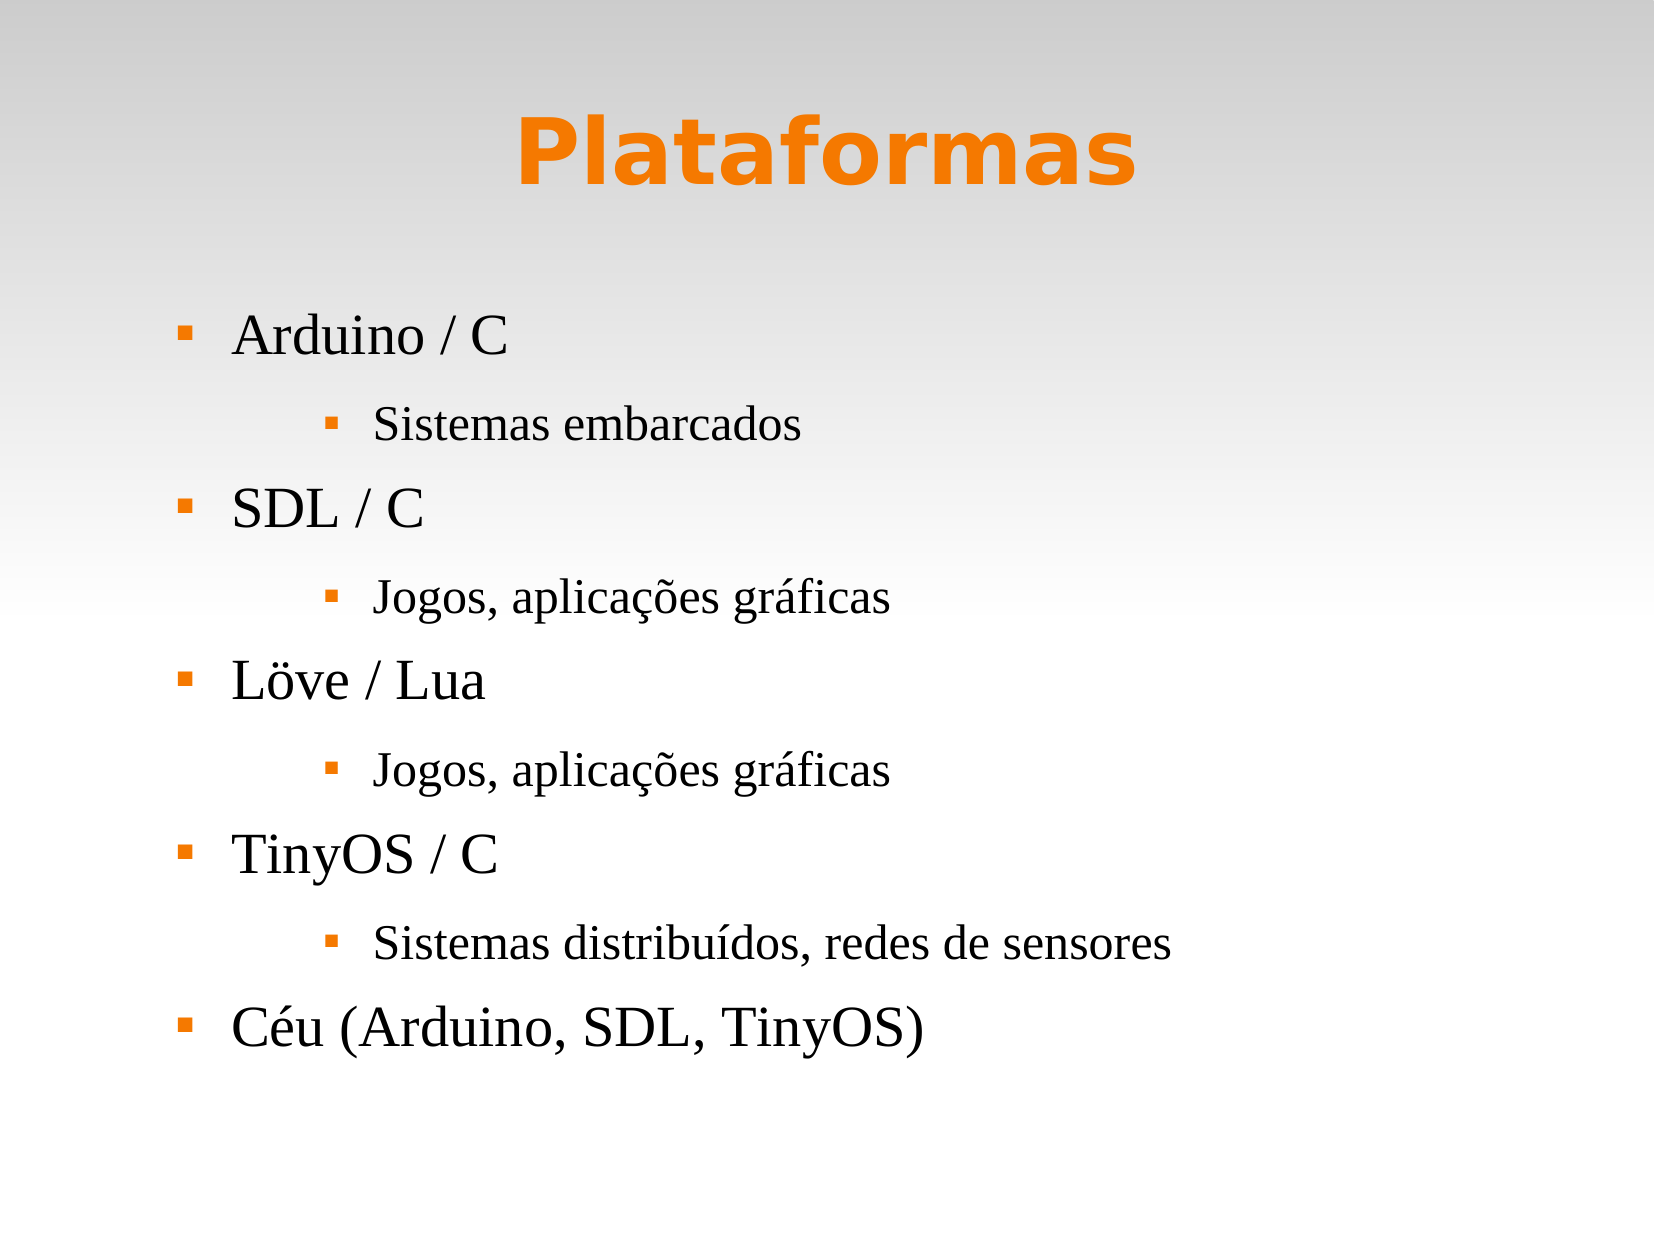

# Plataformas
Arduino / C
Sistemas embarcados
SDL / C
Jogos, aplicações gráficas
Löve / Lua
Jogos, aplicações gráficas
TinyOS / C
Sistemas distribuídos, redes de sensores
Céu (Arduino, SDL, TinyOS)